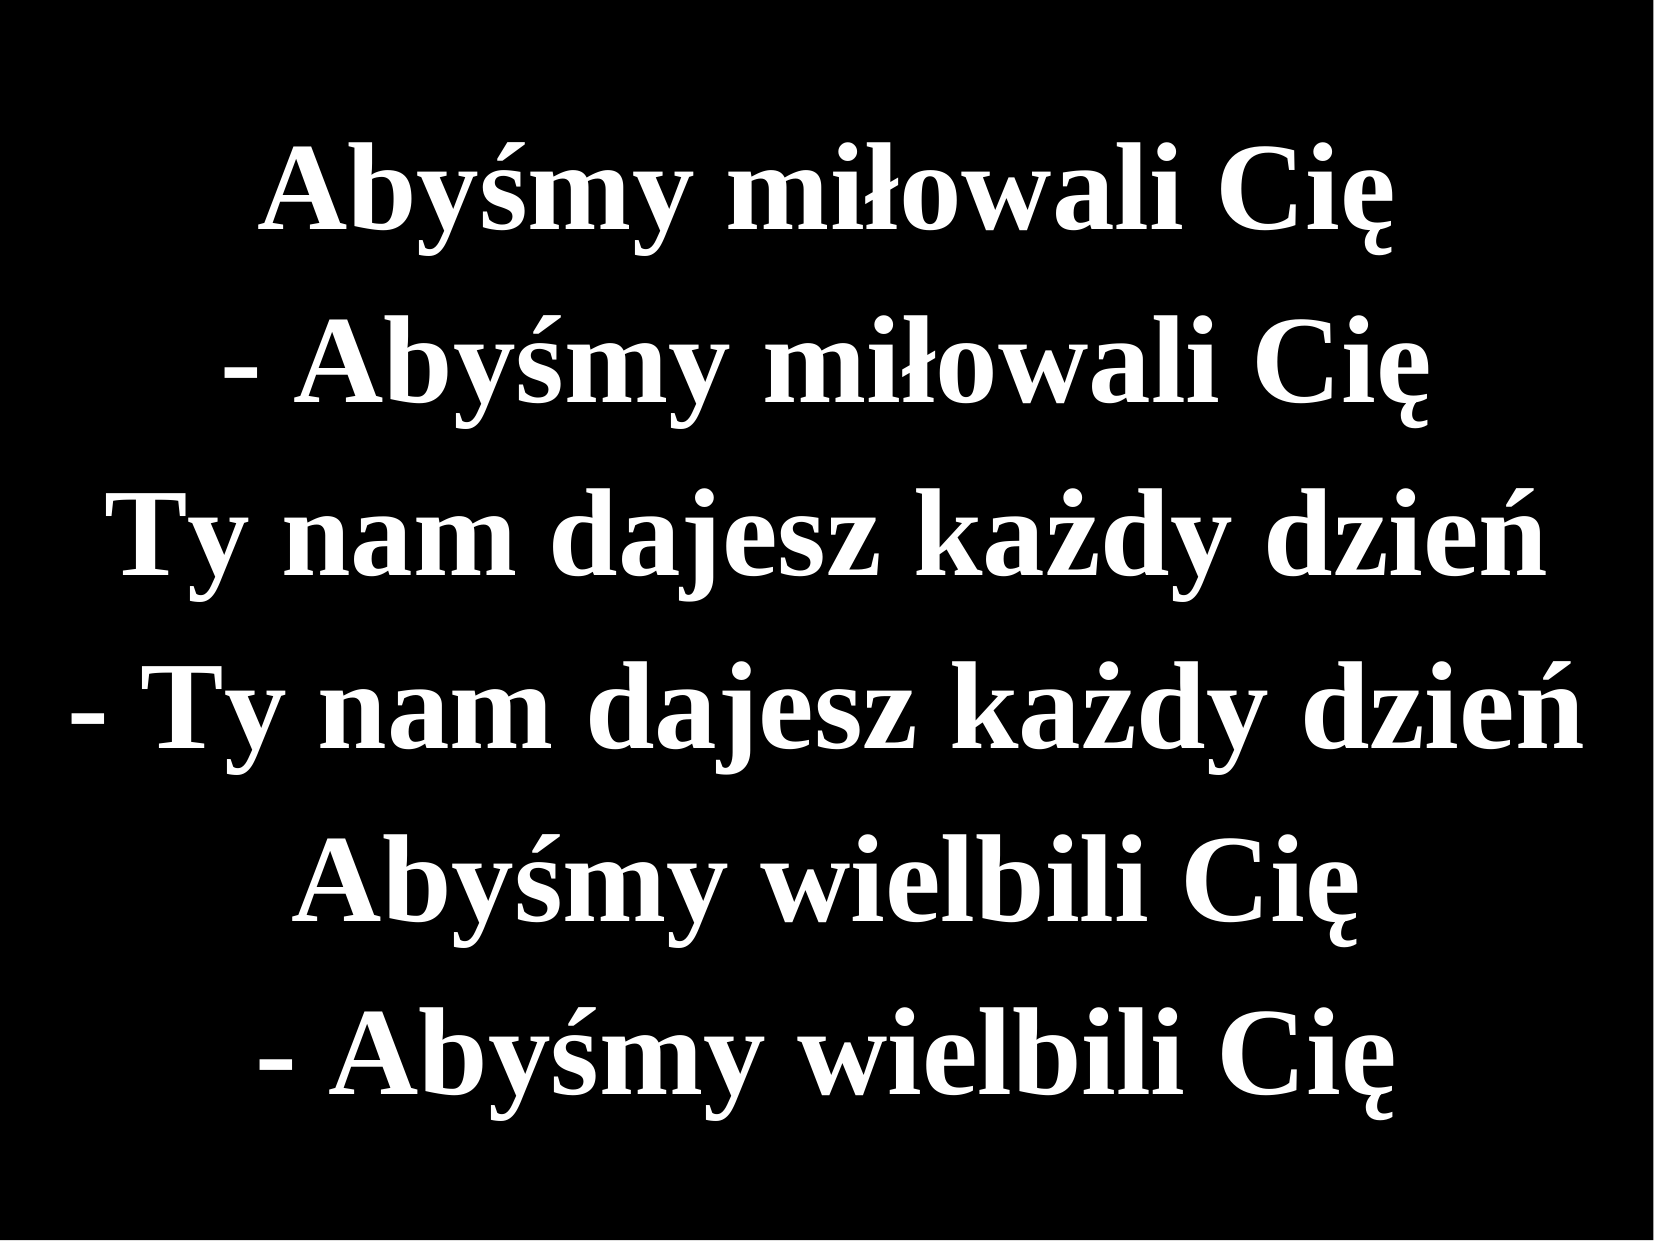

# Abyśmy miłowali Cię ppp - Abyśmy miłowali Cię ppp Ty nam dajesz każdy dzień ppp - Ty nam dajesz każdy dzień ppp Abyśmy wielbili Cię ppp - Abyśmy wielbili Cię